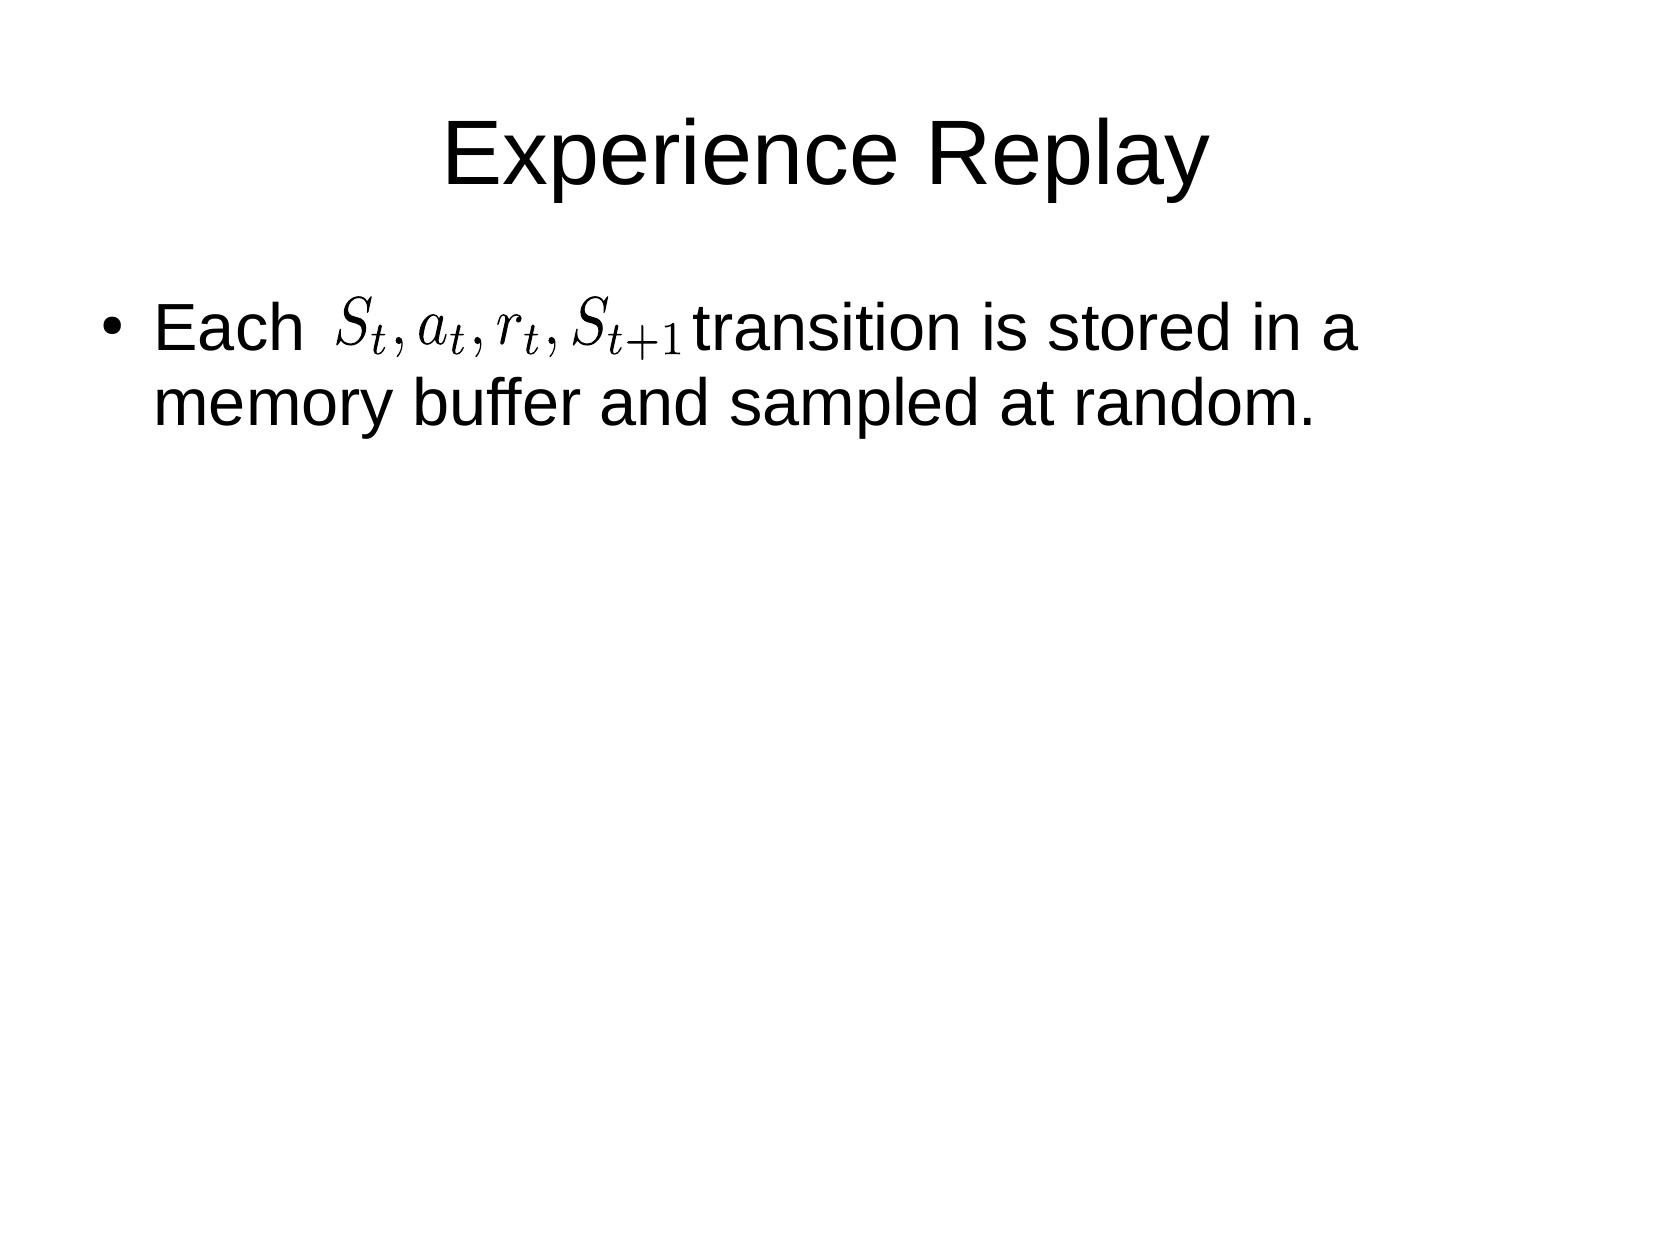

# Experience Replay
Each transition is stored in a memory buffer and sampled at random.